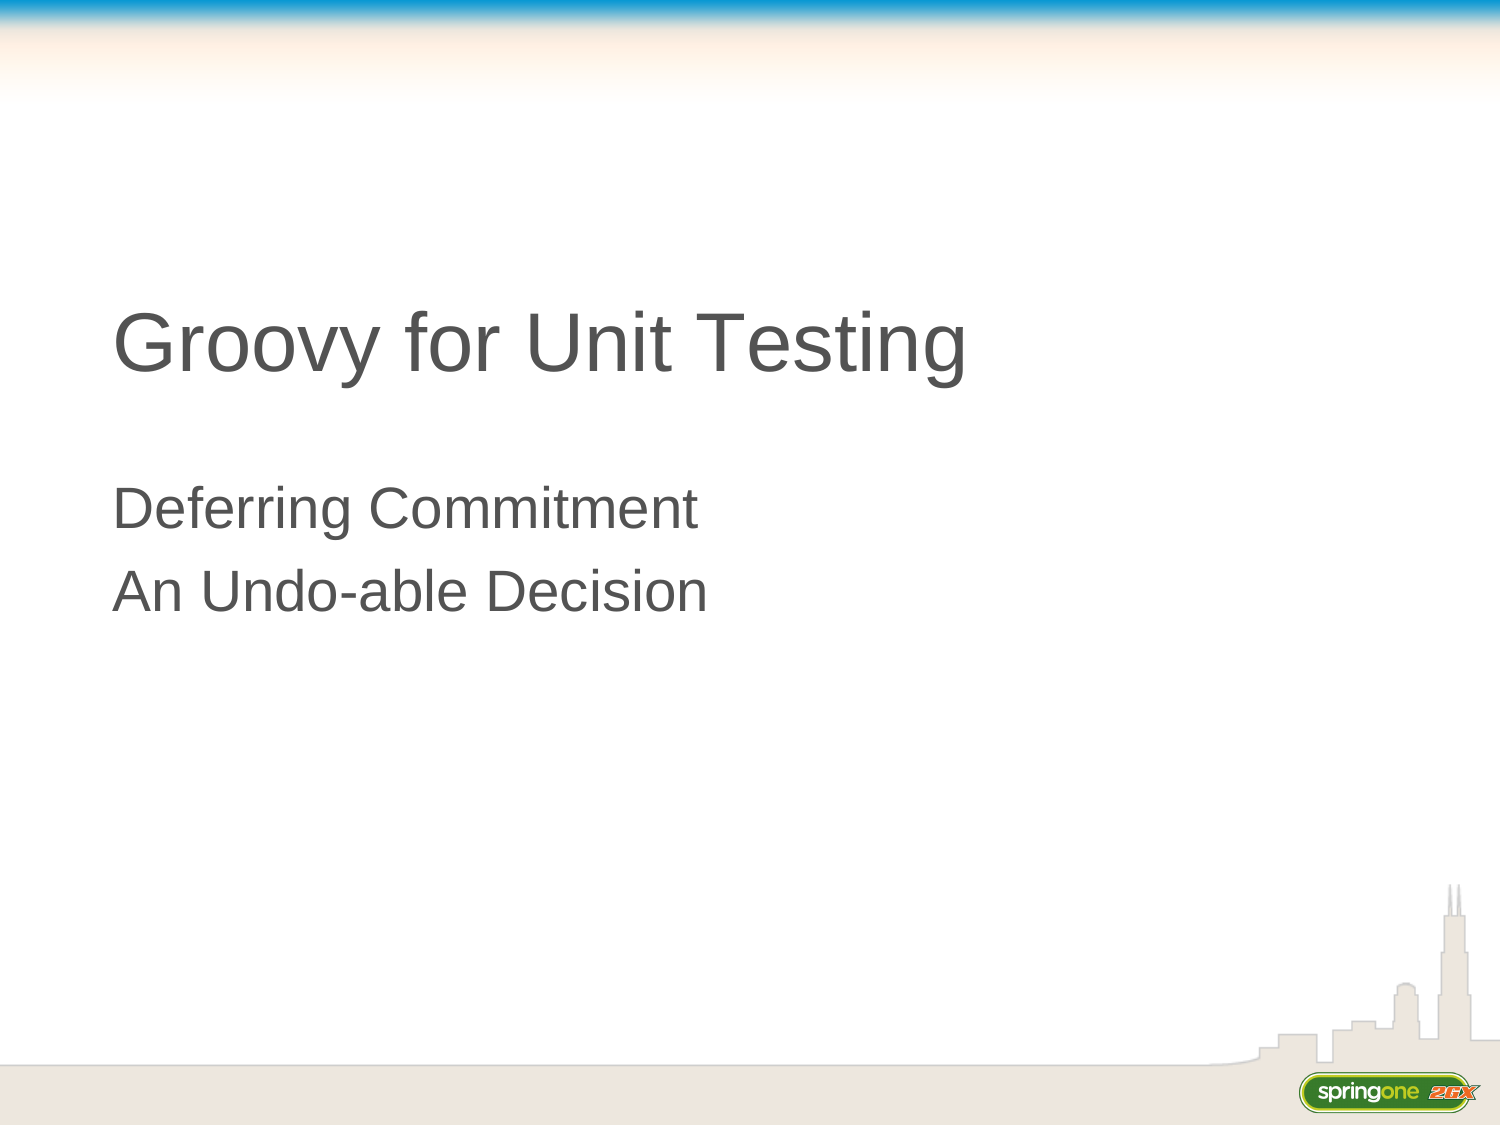

# Groovy for Unit Testing
Deferring Commitment
An Undo-able Decision